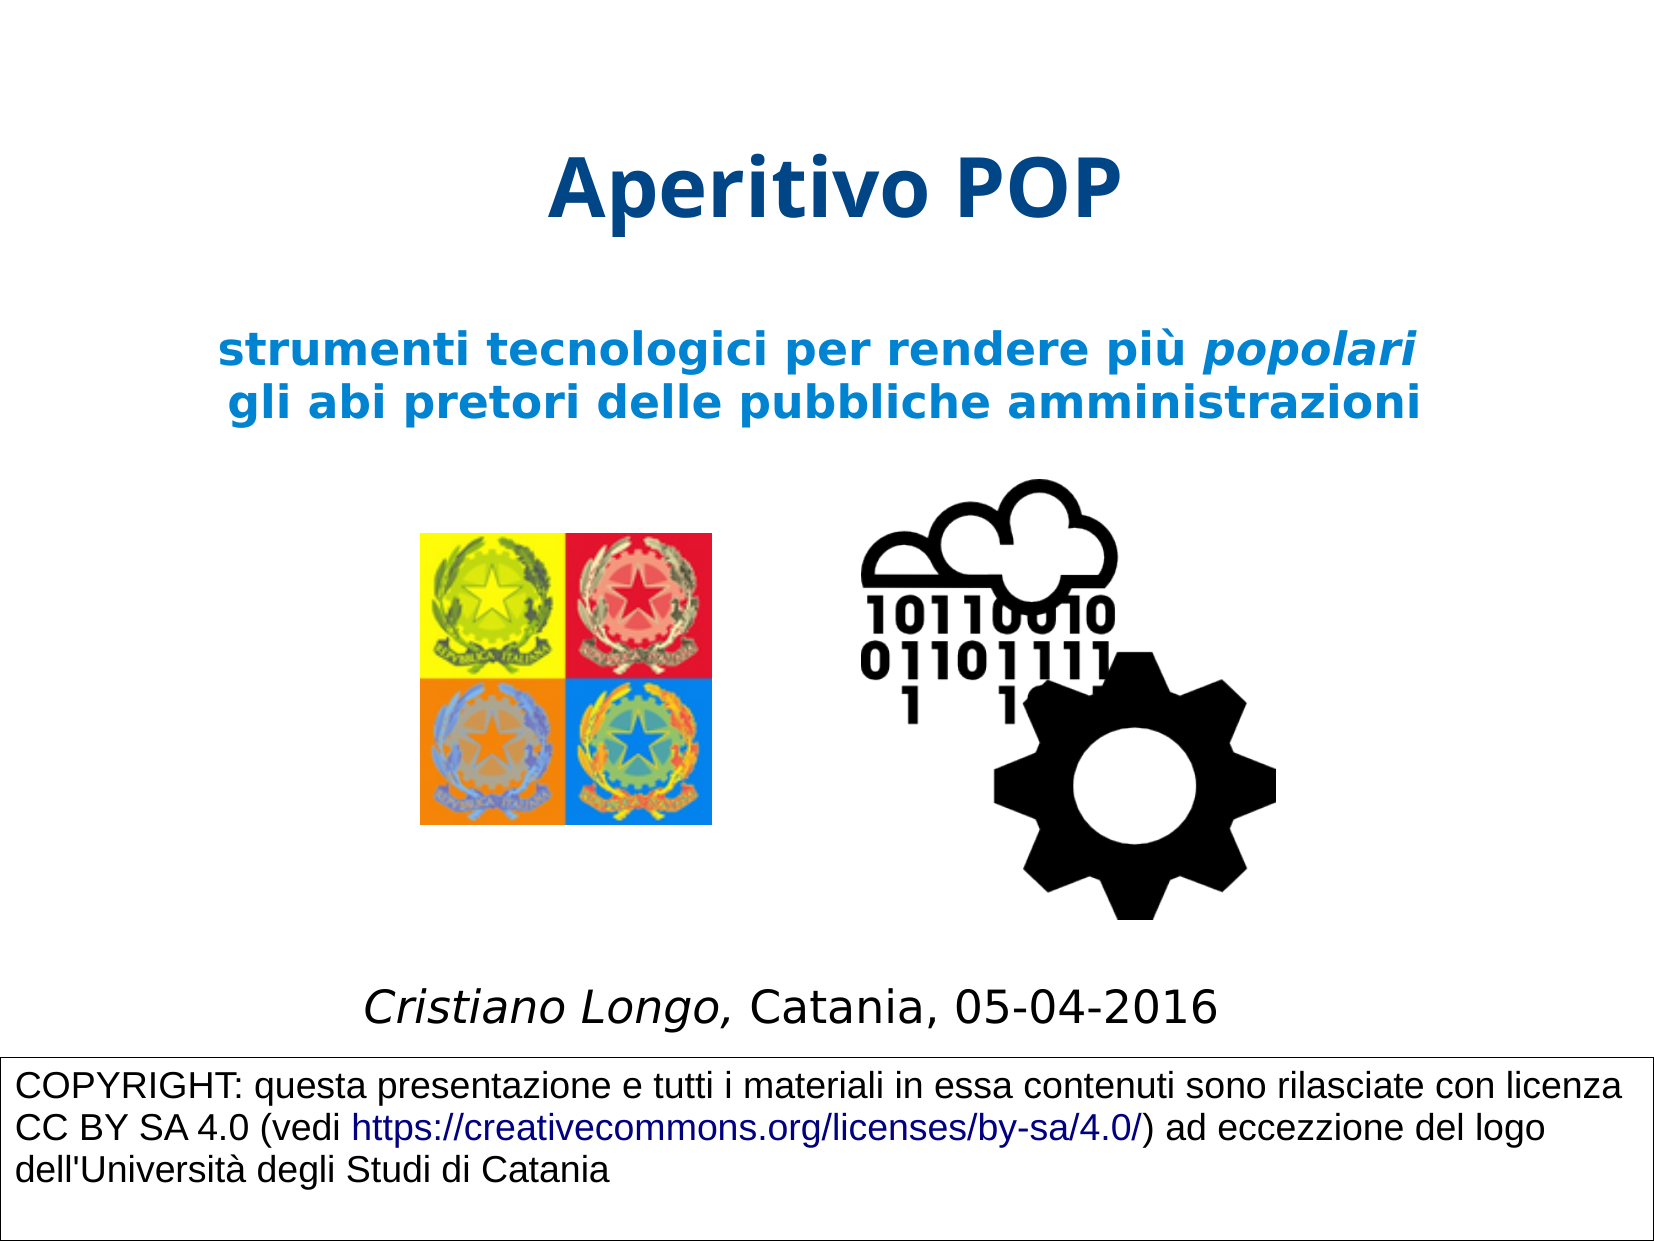

# Aperitivo POP
strumenti tecnologici per rendere più popolari
gli abi pretori delle pubbliche amministrazioni
Cristiano Longo, Catania, 05-04-2016
COPYRIGHT: questa presentazione e tutti i materiali in essa contenuti sono rilasciate con licenza CC BY SA 4.0 (vedi https://creativecommons.org/licenses/by-sa/4.0/) ad eccezzione del logo dell'Università degli Studi di Catania